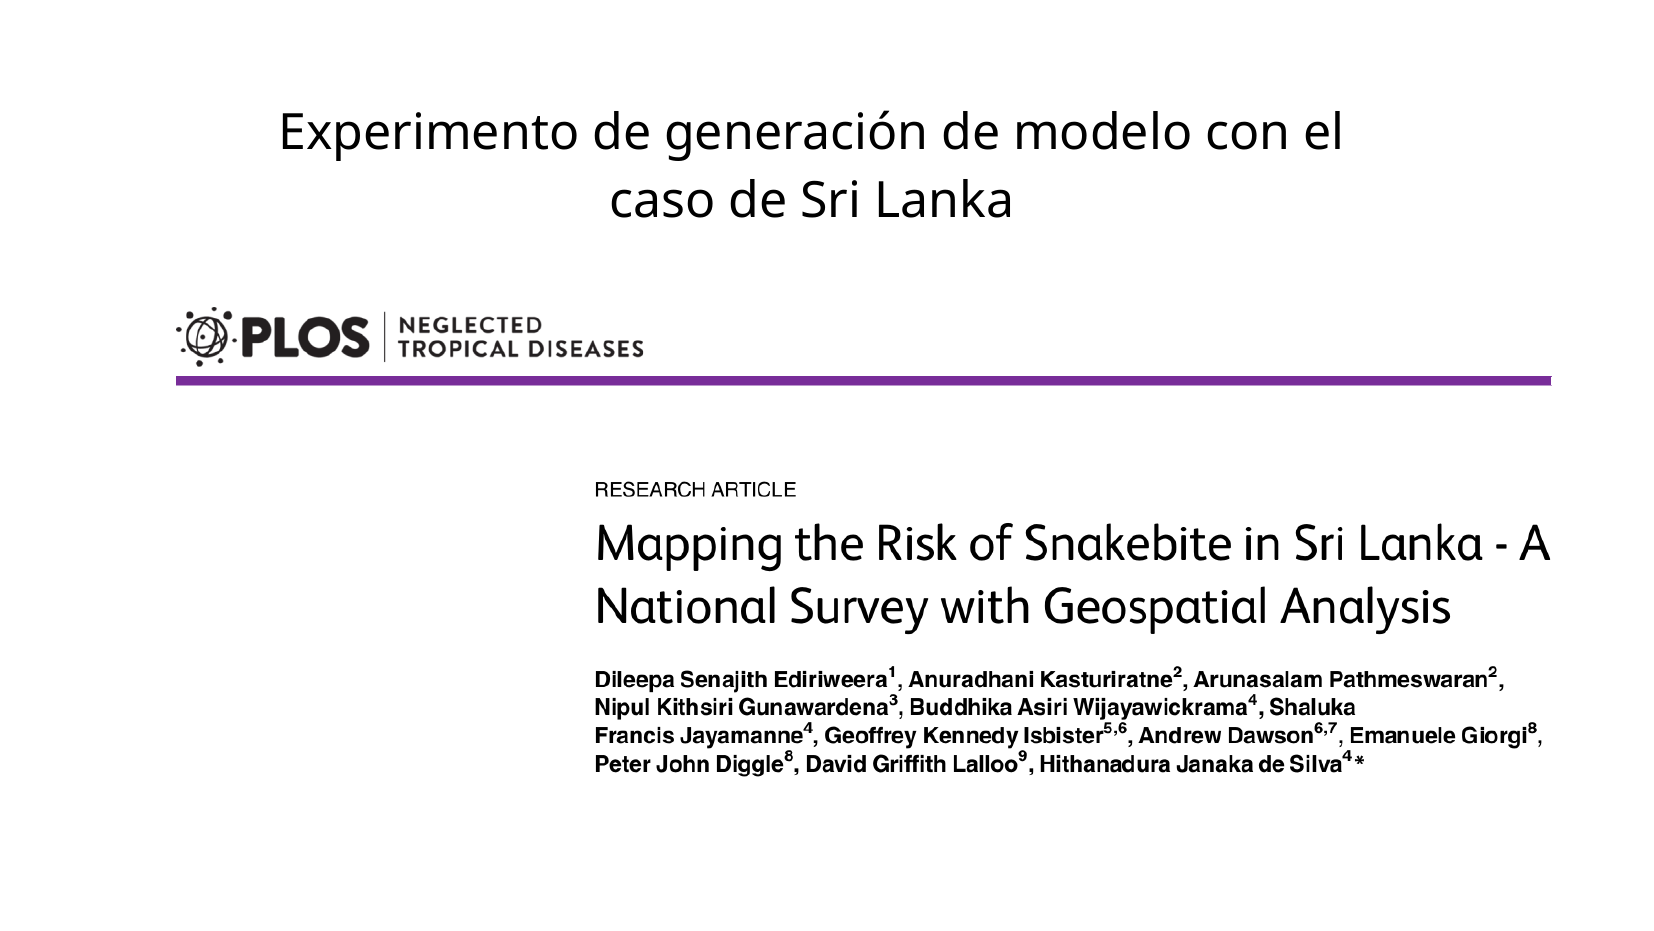

Experimento de generación de modelo con el caso de Sri Lanka